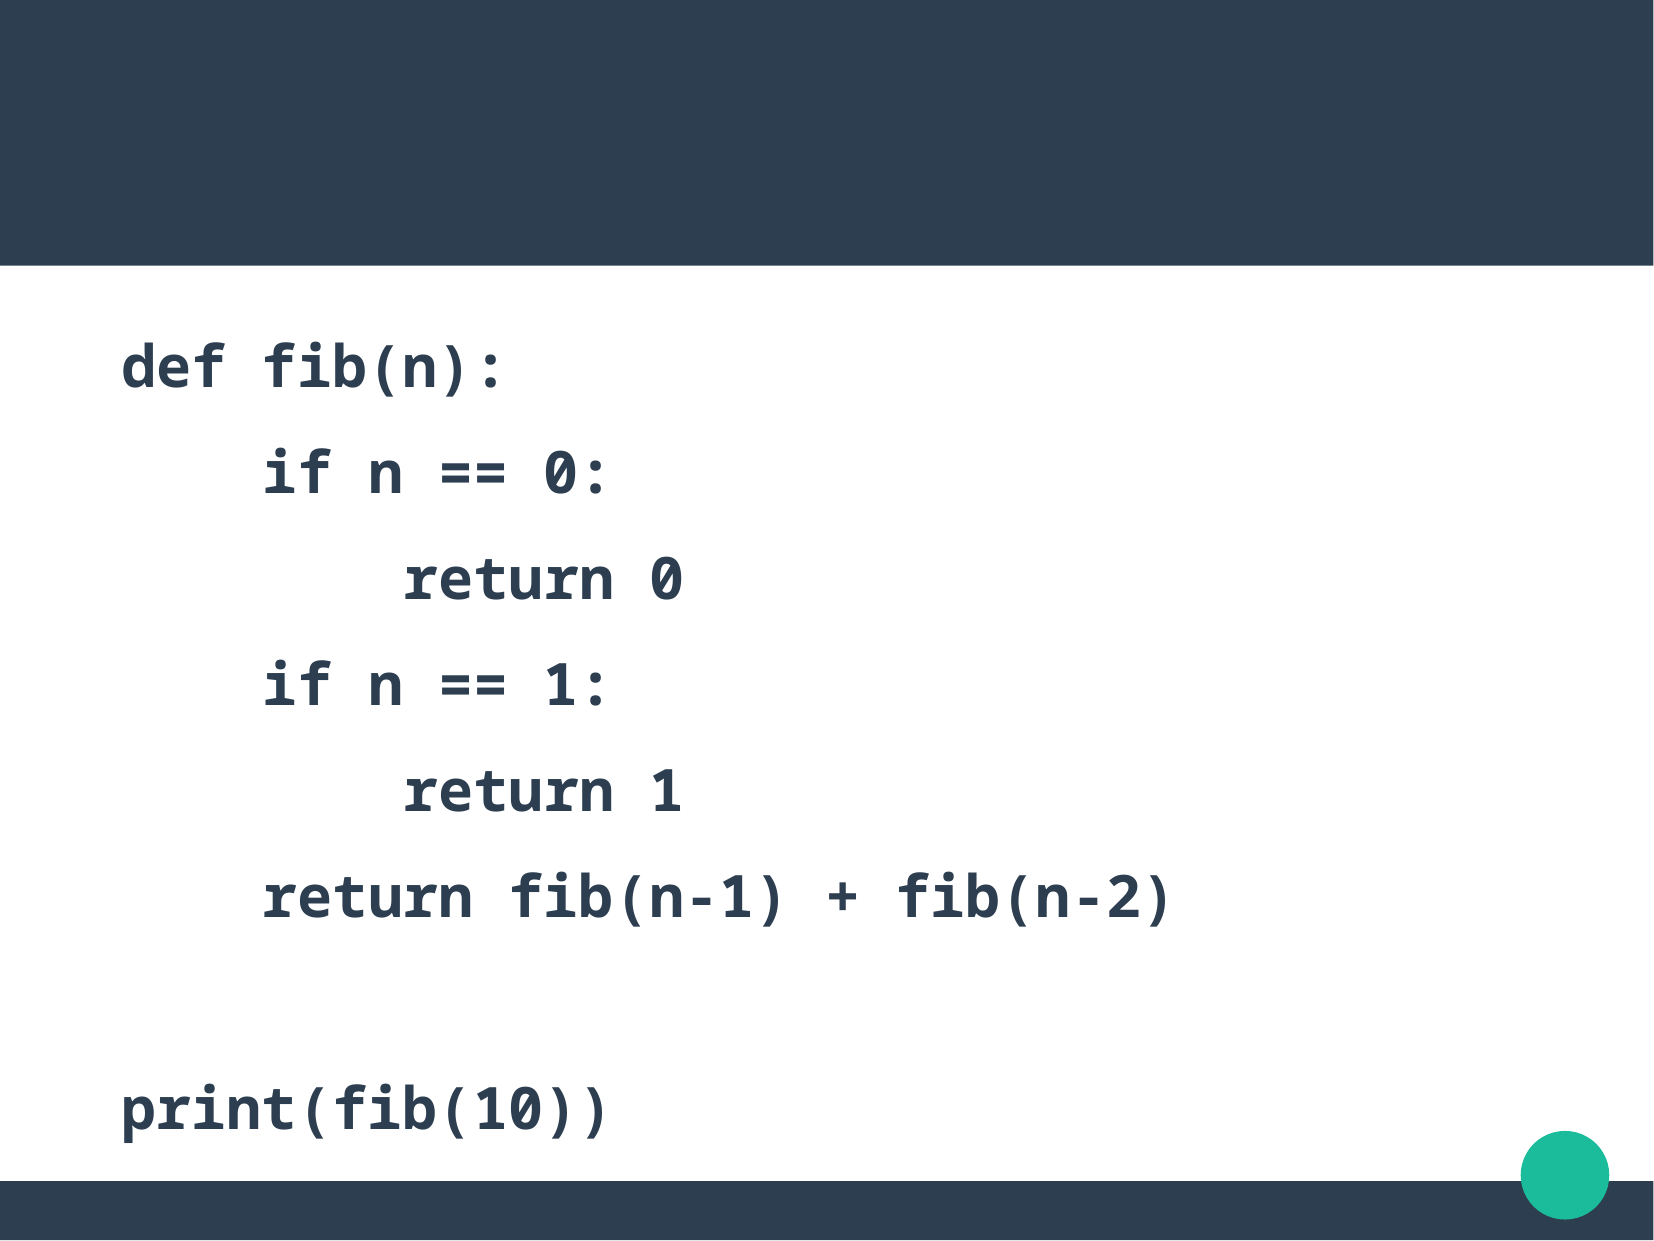

#
def fib(n):
 if n == 0:
 return 0
 if n == 1:
 return 1
 return fib(n-1) + fib(n-2)
print(fib(10))